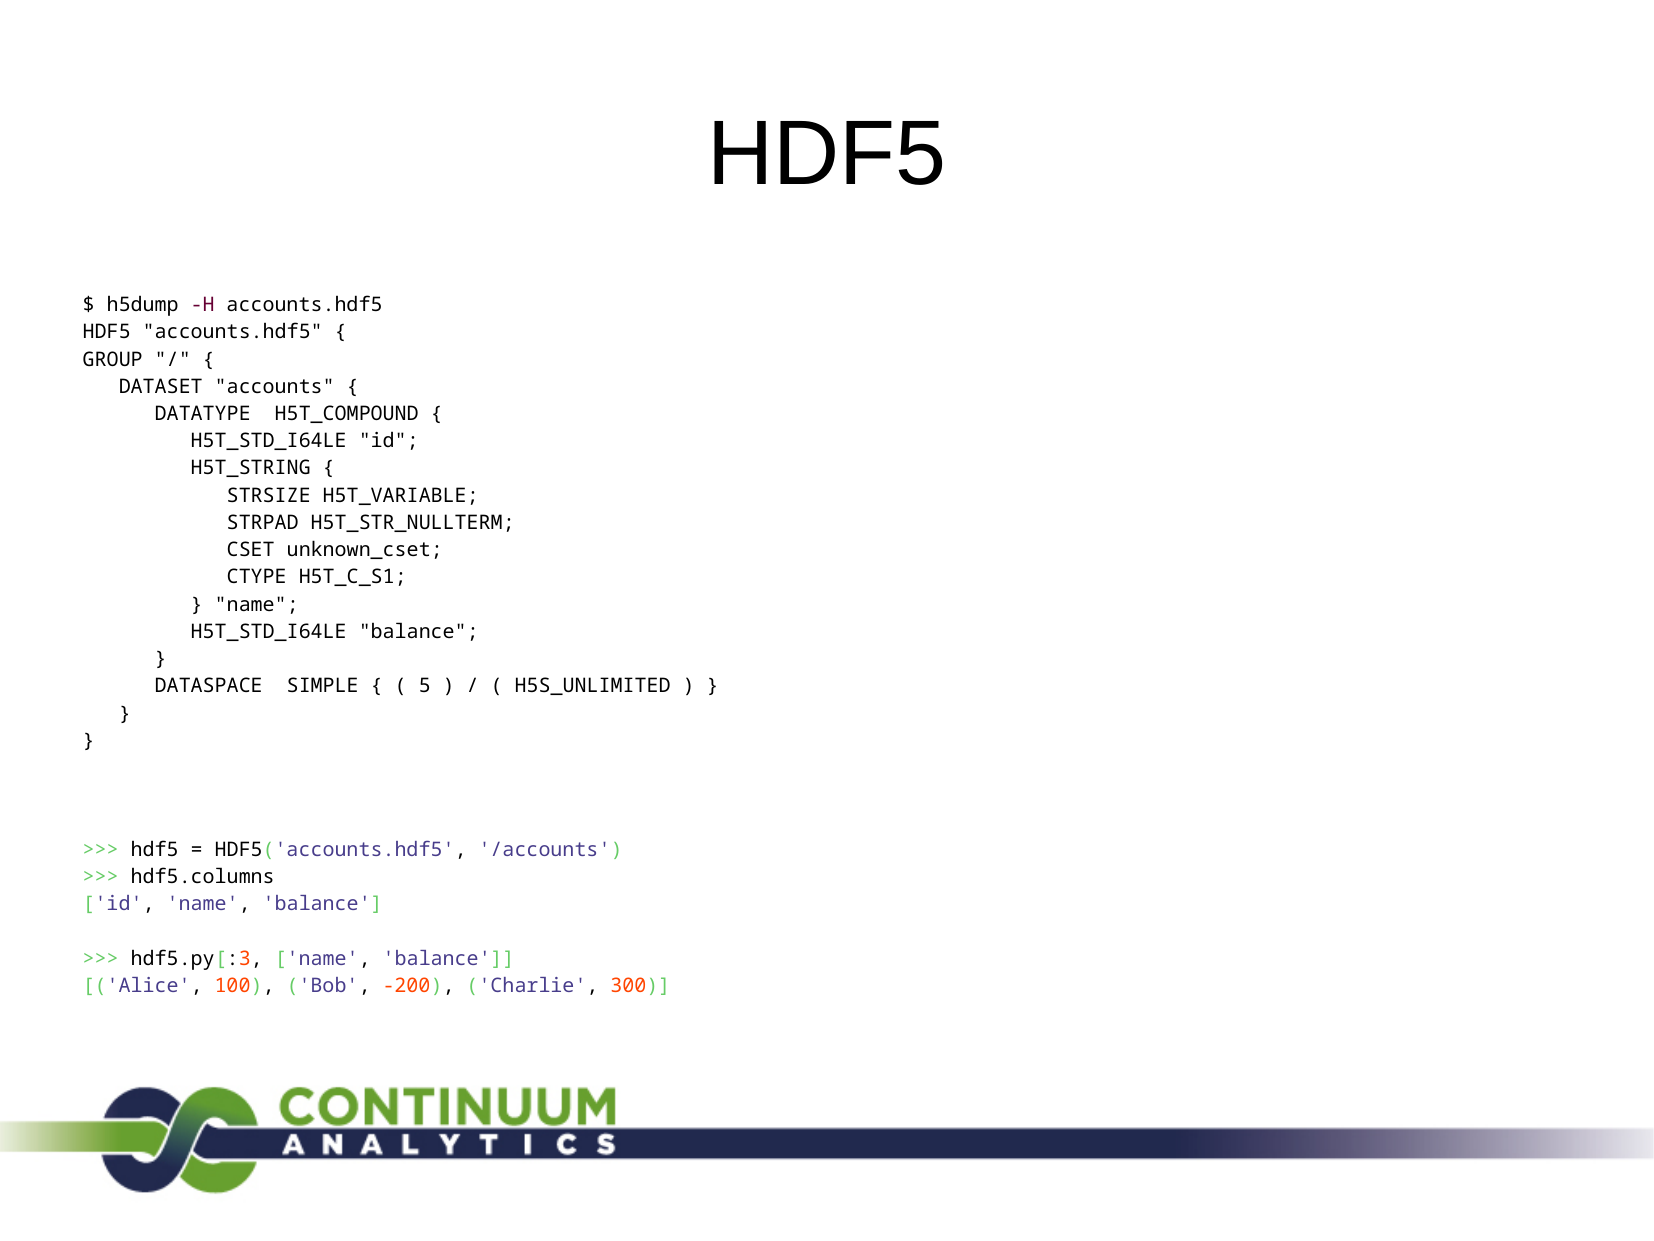

# HDF5
$ h5dump -H accounts.hdf5
HDF5 "accounts.hdf5" {
GROUP "/" {
 DATASET "accounts" {
 DATATYPE H5T_COMPOUND {
 H5T_STD_I64LE "id";
 H5T_STRING {
 STRSIZE H5T_VARIABLE;
 STRPAD H5T_STR_NULLTERM;
 CSET unknown_cset;
 CTYPE H5T_C_S1;
 } "name";
 H5T_STD_I64LE "balance";
 }
 DATASPACE SIMPLE { ( 5 ) / ( H5S_UNLIMITED ) }
 }
}
>>> hdf5 = HDF5('accounts.hdf5', '/accounts')
>>> hdf5.columns
['id', 'name', 'balance']
>>> hdf5.py[:3, ['name', 'balance']]
[('Alice', 100), ('Bob', -200), ('Charlie', 300)]